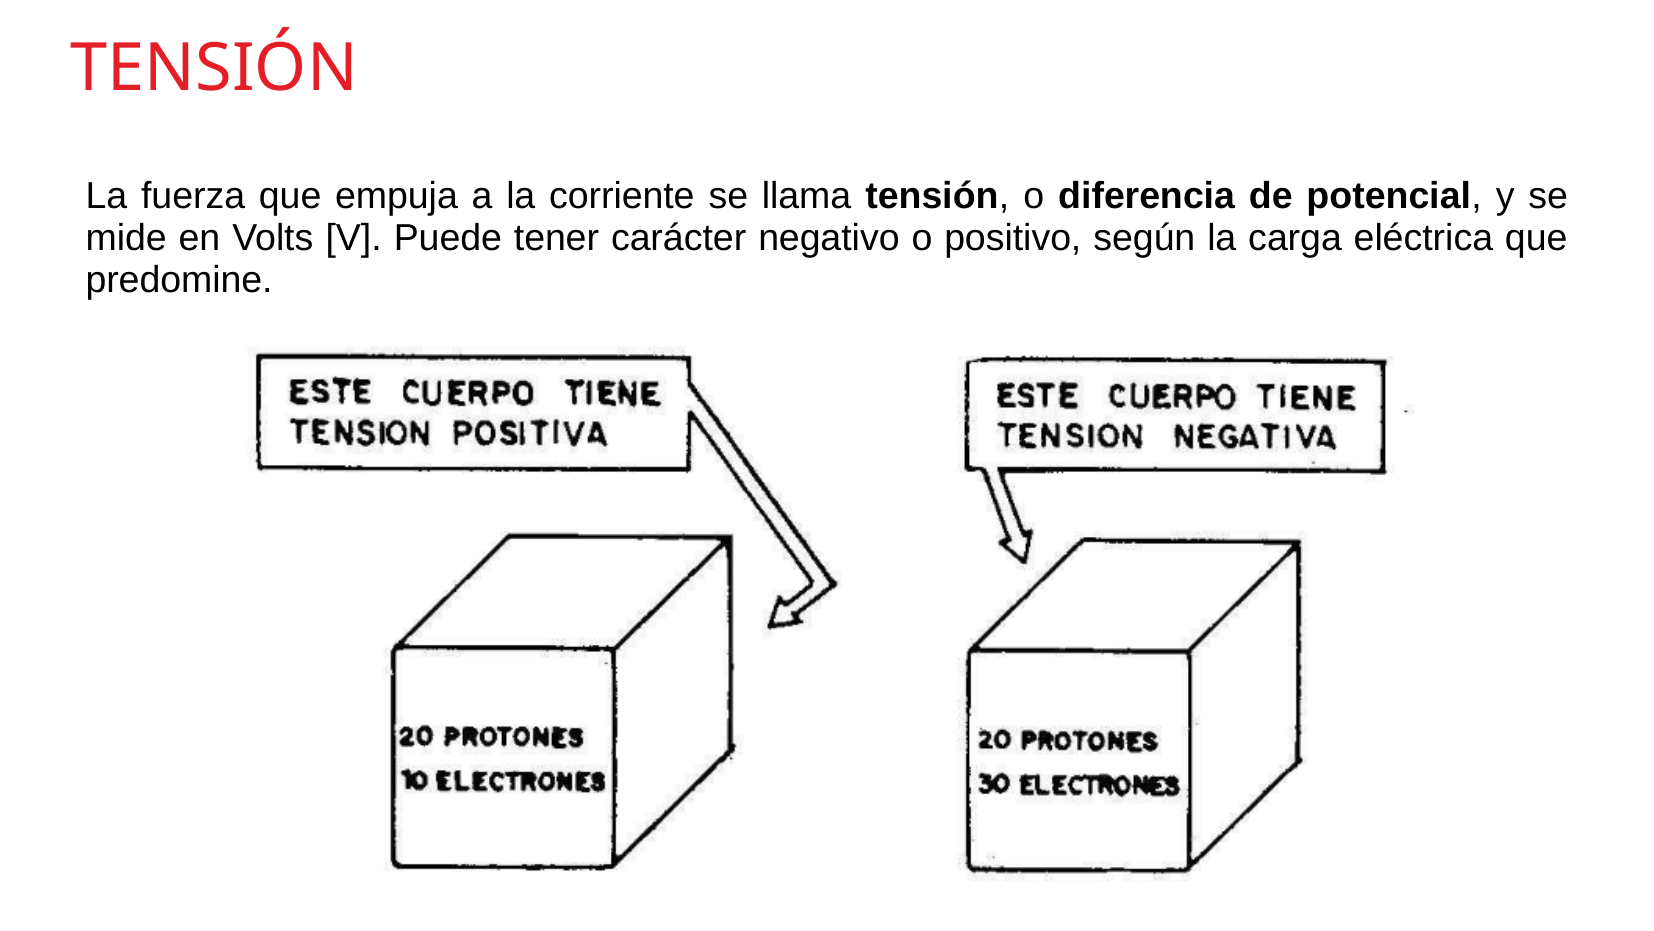

# TENSIÓN
La fuerza que empuja a la corriente se llama tensión, o diferencia de potencial, y se mide en Volts [V]. Puede tener carácter negativo o positivo, según la carga eléctrica que predomine.